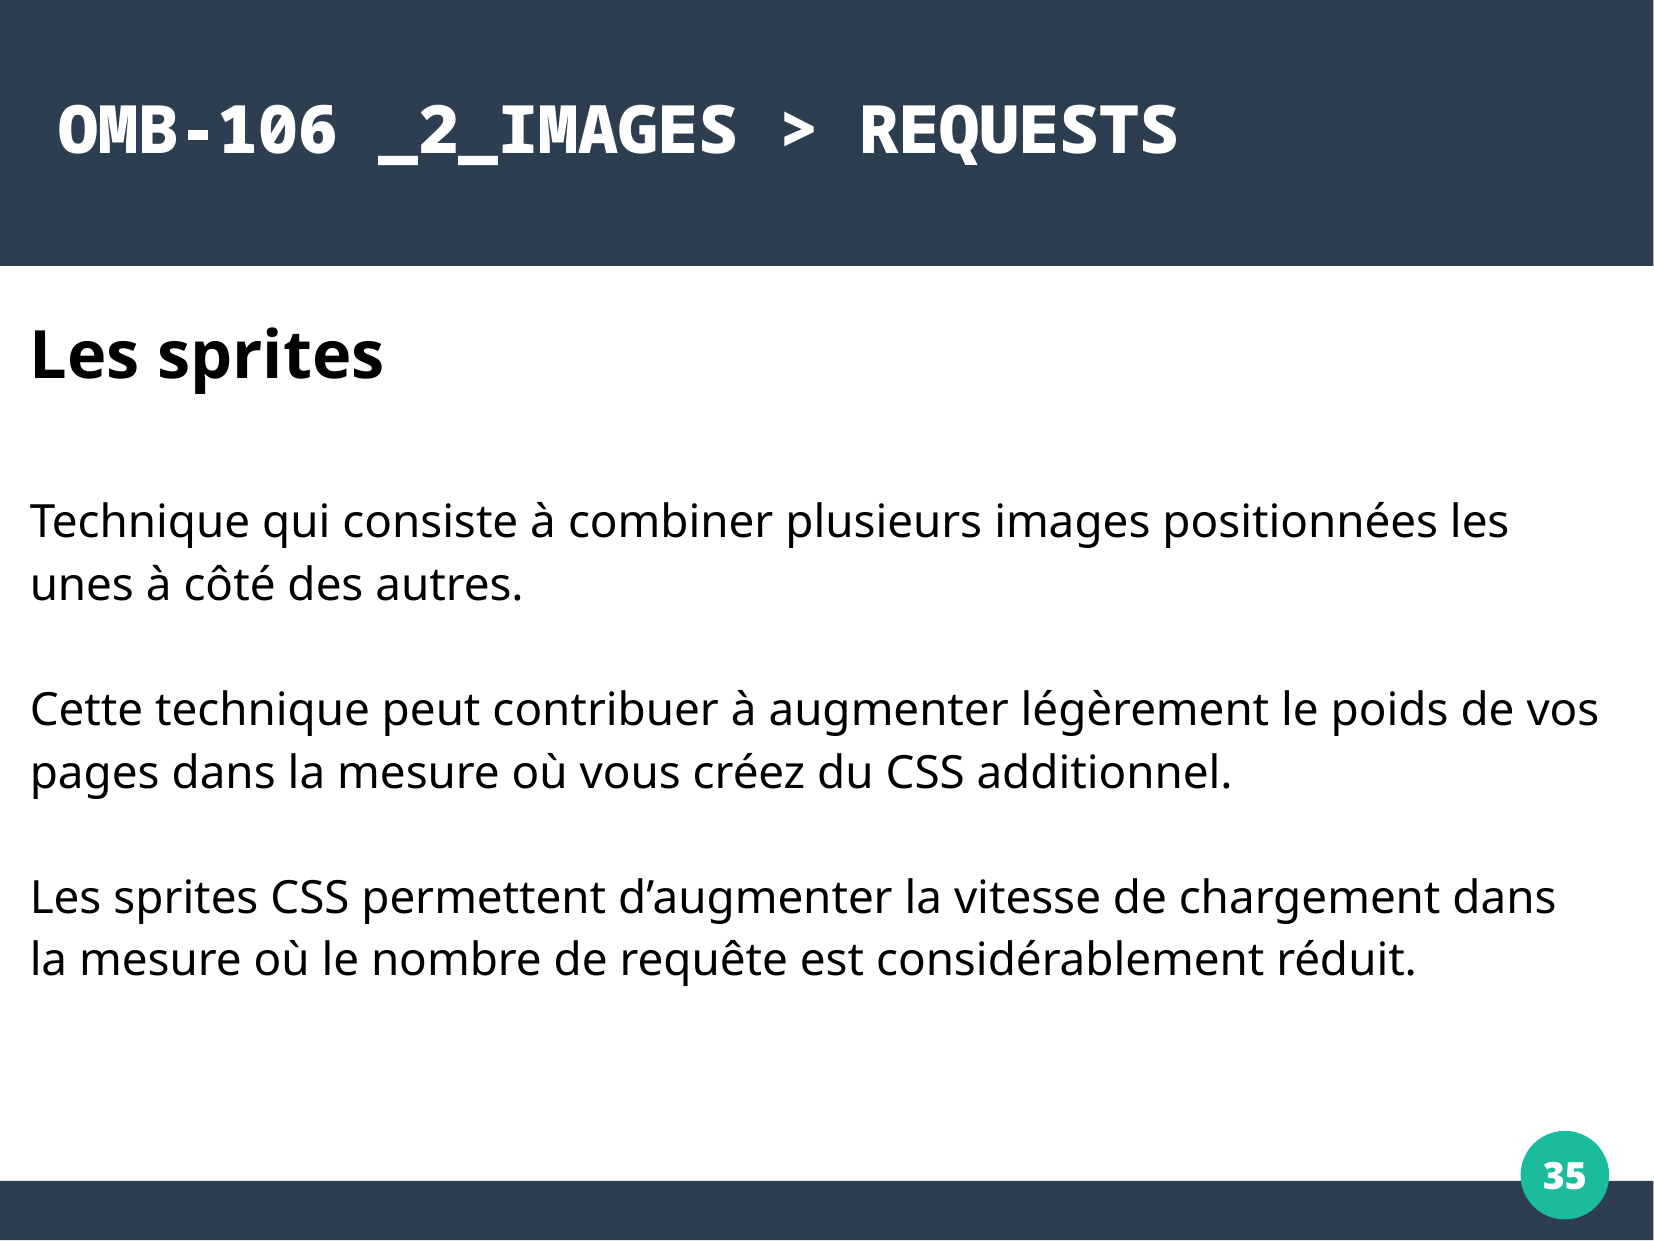

# OMB-106 _2_IMAGES > REQUESTS
Les sprites
Technique qui consiste à combiner plusieurs images positionnées les unes à côté des autres.
Cette technique peut contribuer à augmenter légèrement le poids de vos pages dans la mesure où vous créez du CSS additionnel.
Les sprites CSS permettent d’augmenter la vitesse de chargement dans la mesure où le nombre de requête est considérablement réduit.
35